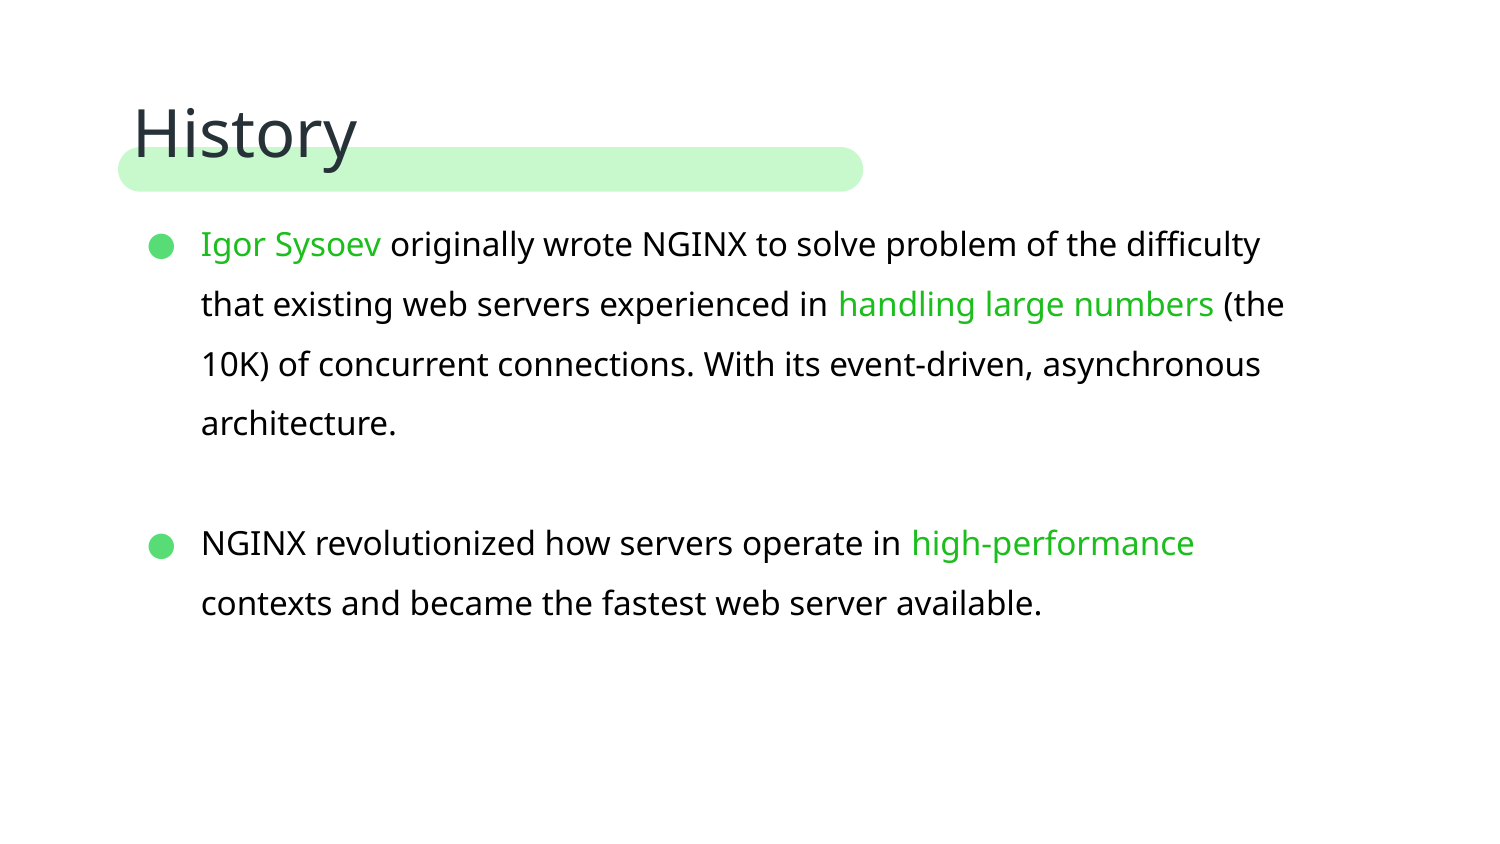

History
Igor Sysoev originally wrote NGINX to solve problem of the difficulty that existing web servers experienced in handling large numbers (the 10K) of concurrent connections. With its event‑driven, asynchronous architecture.
NGINX revolutionized how servers operate in high‑performance contexts and became the fastest web server available.